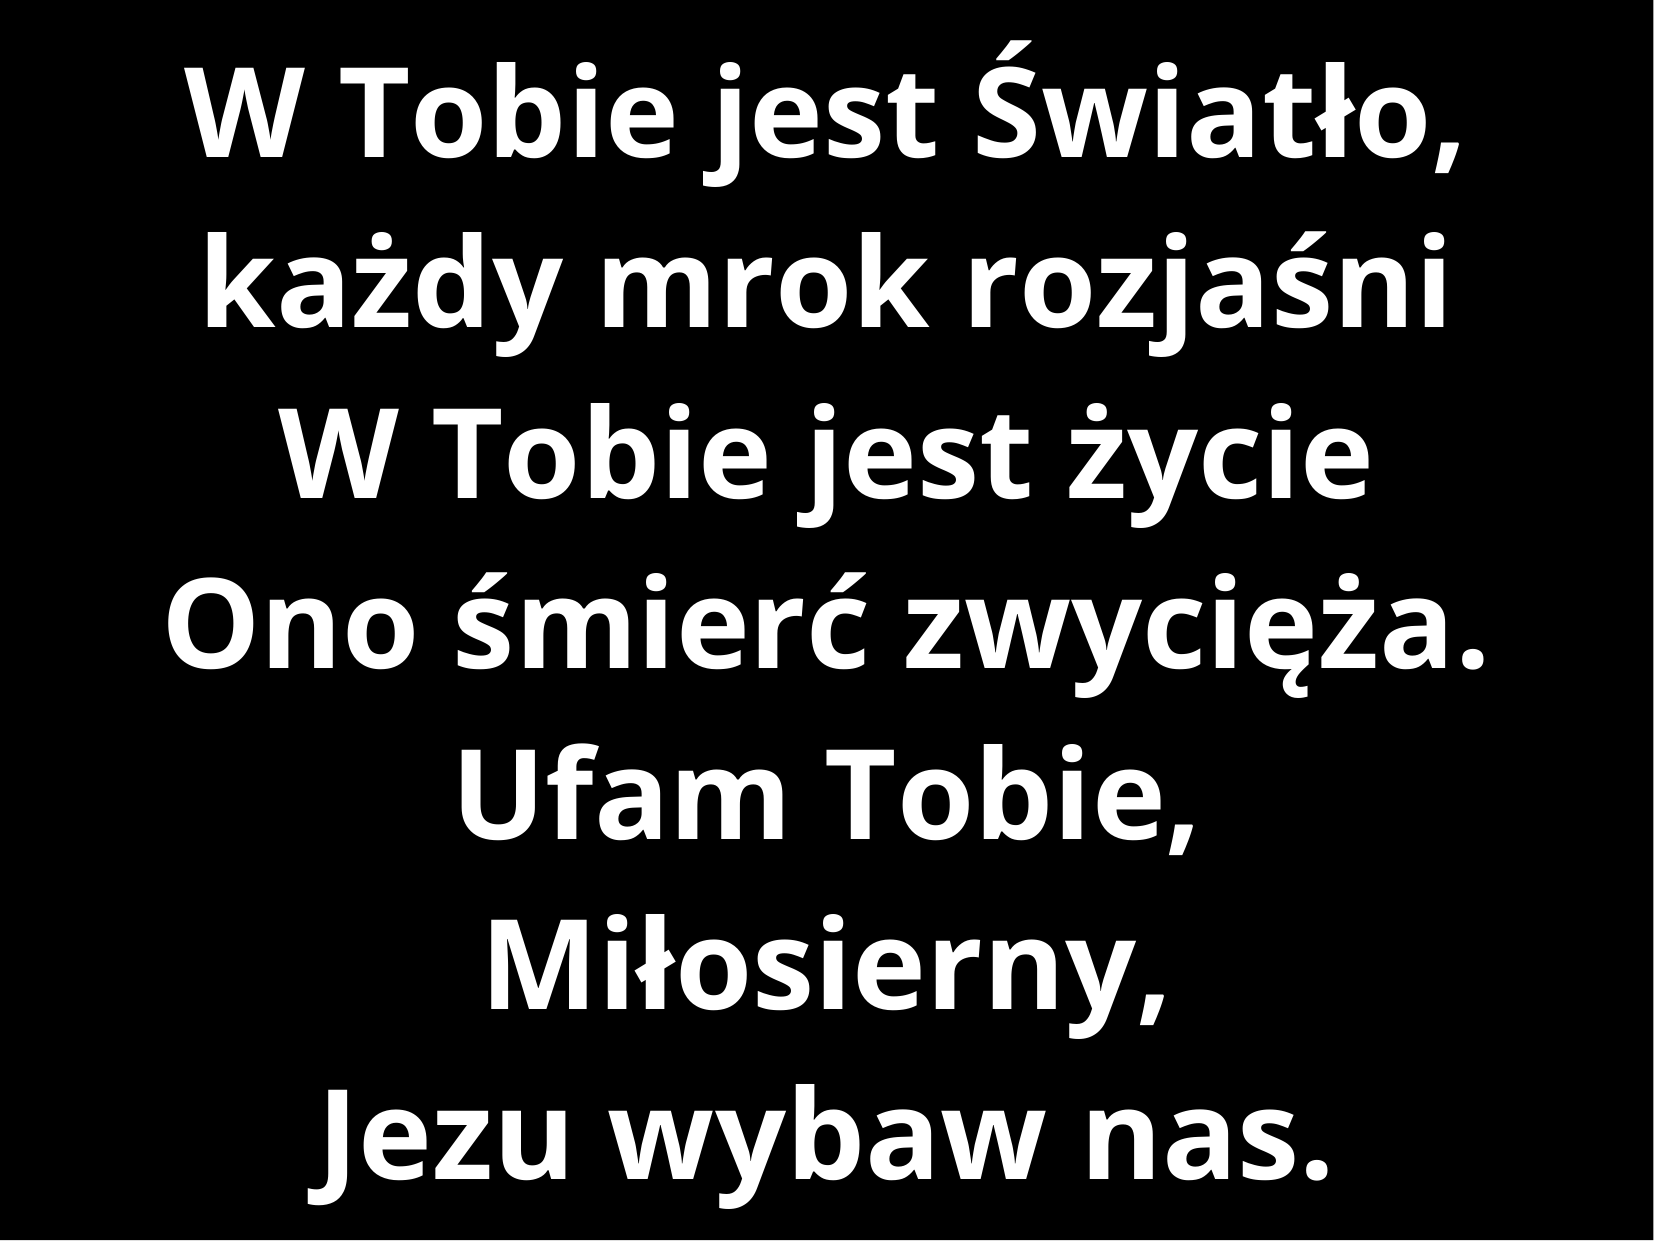

# W Tobie jest Światło, każdy mrok rozjaśni W Tobie jest życie Ono śmierć zwycięża. Ufam Tobie, Miłosierny, Jezu wybaw nas.